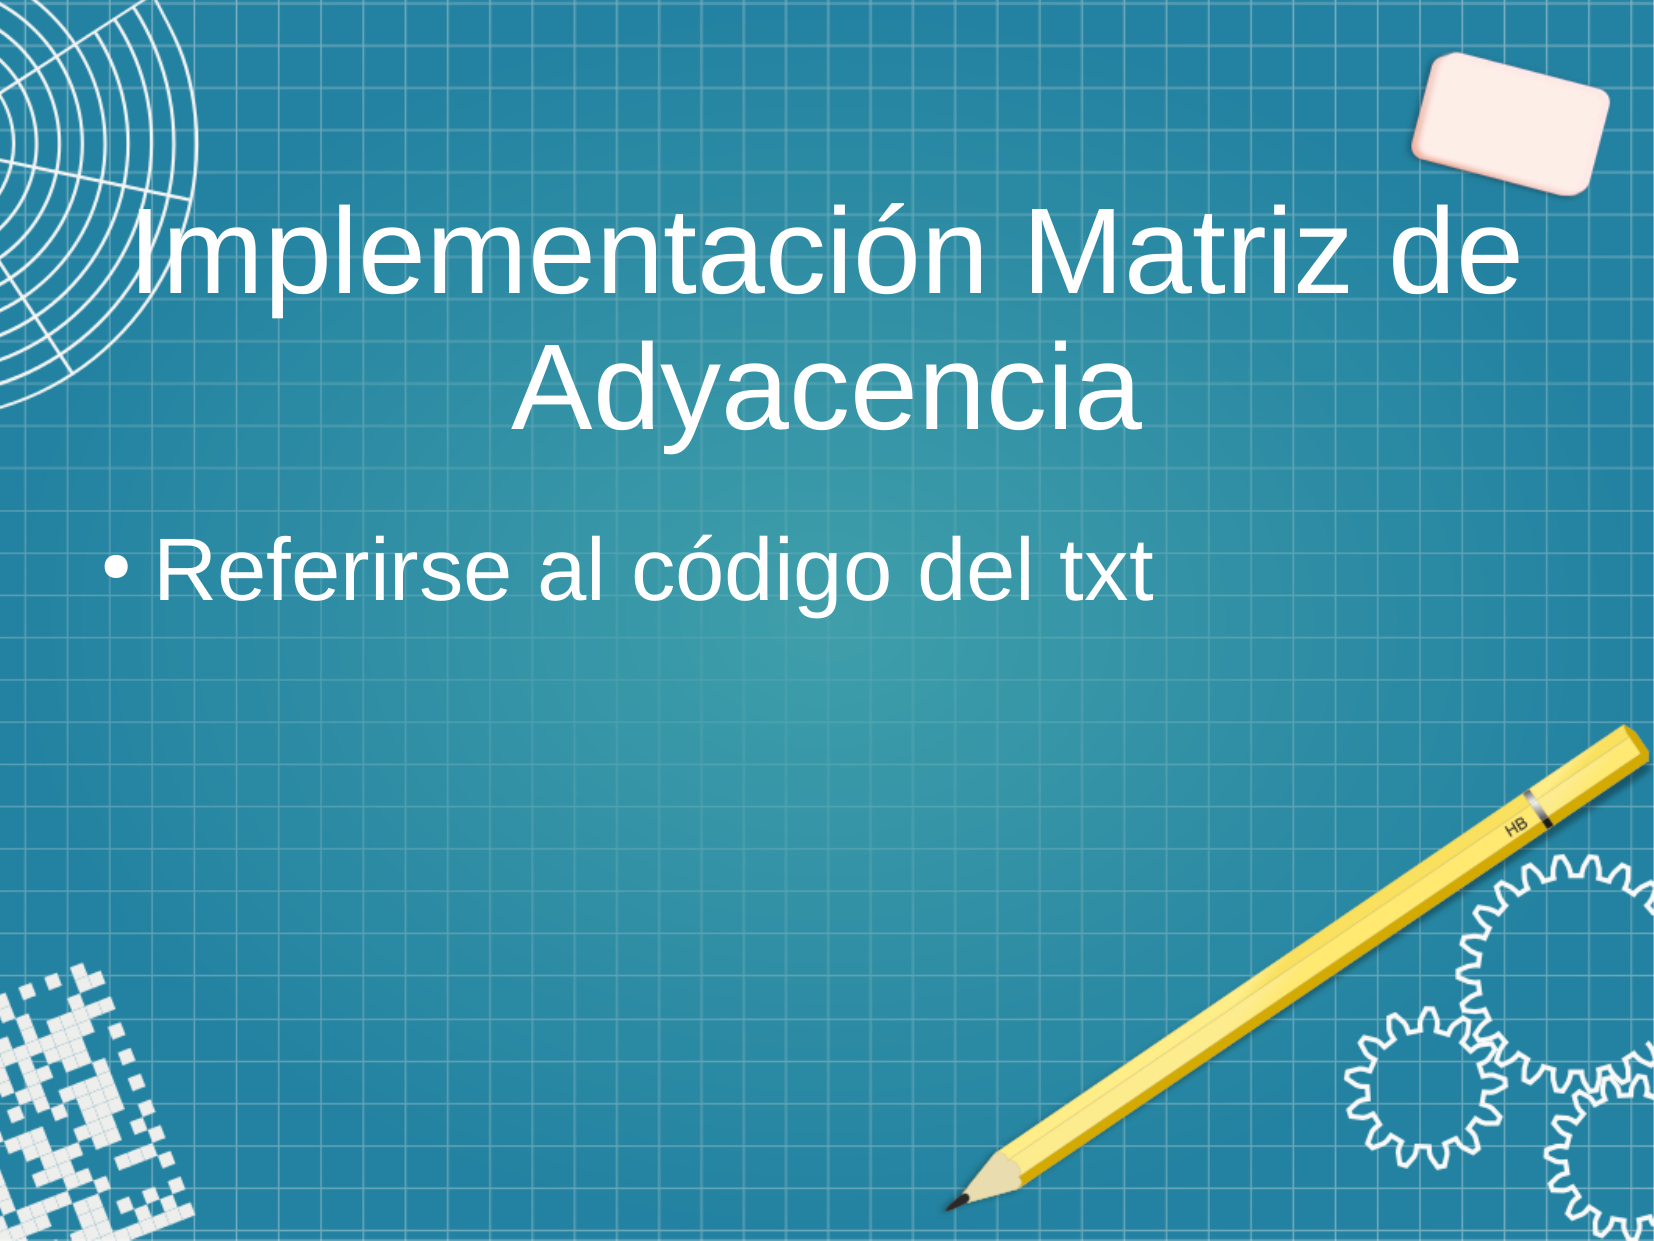

# Implementación Matriz de Adyacencia
Referirse al código del txt